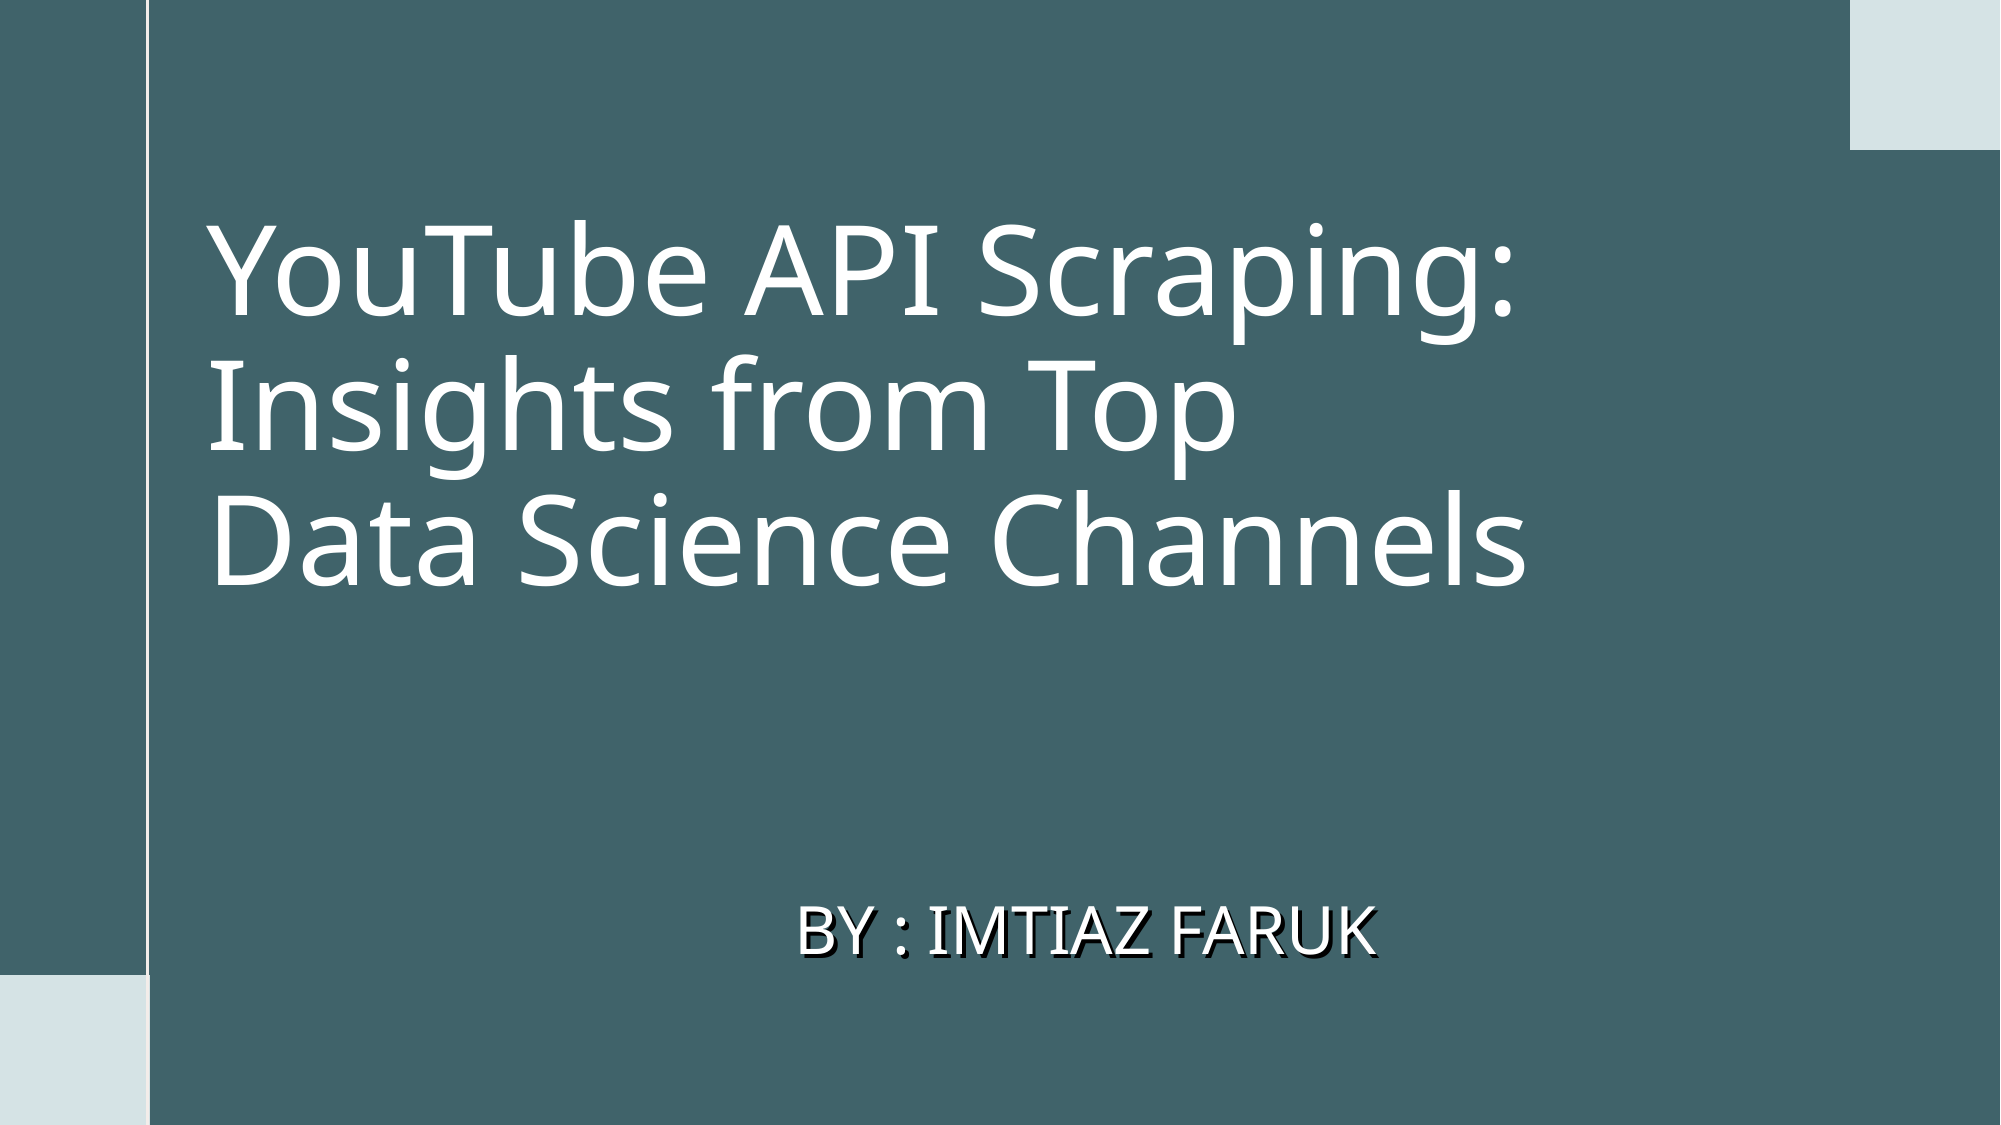

# YouTube API Scraping: Insights from Top Data Science Channels
BY : IMTIAZ FARUK